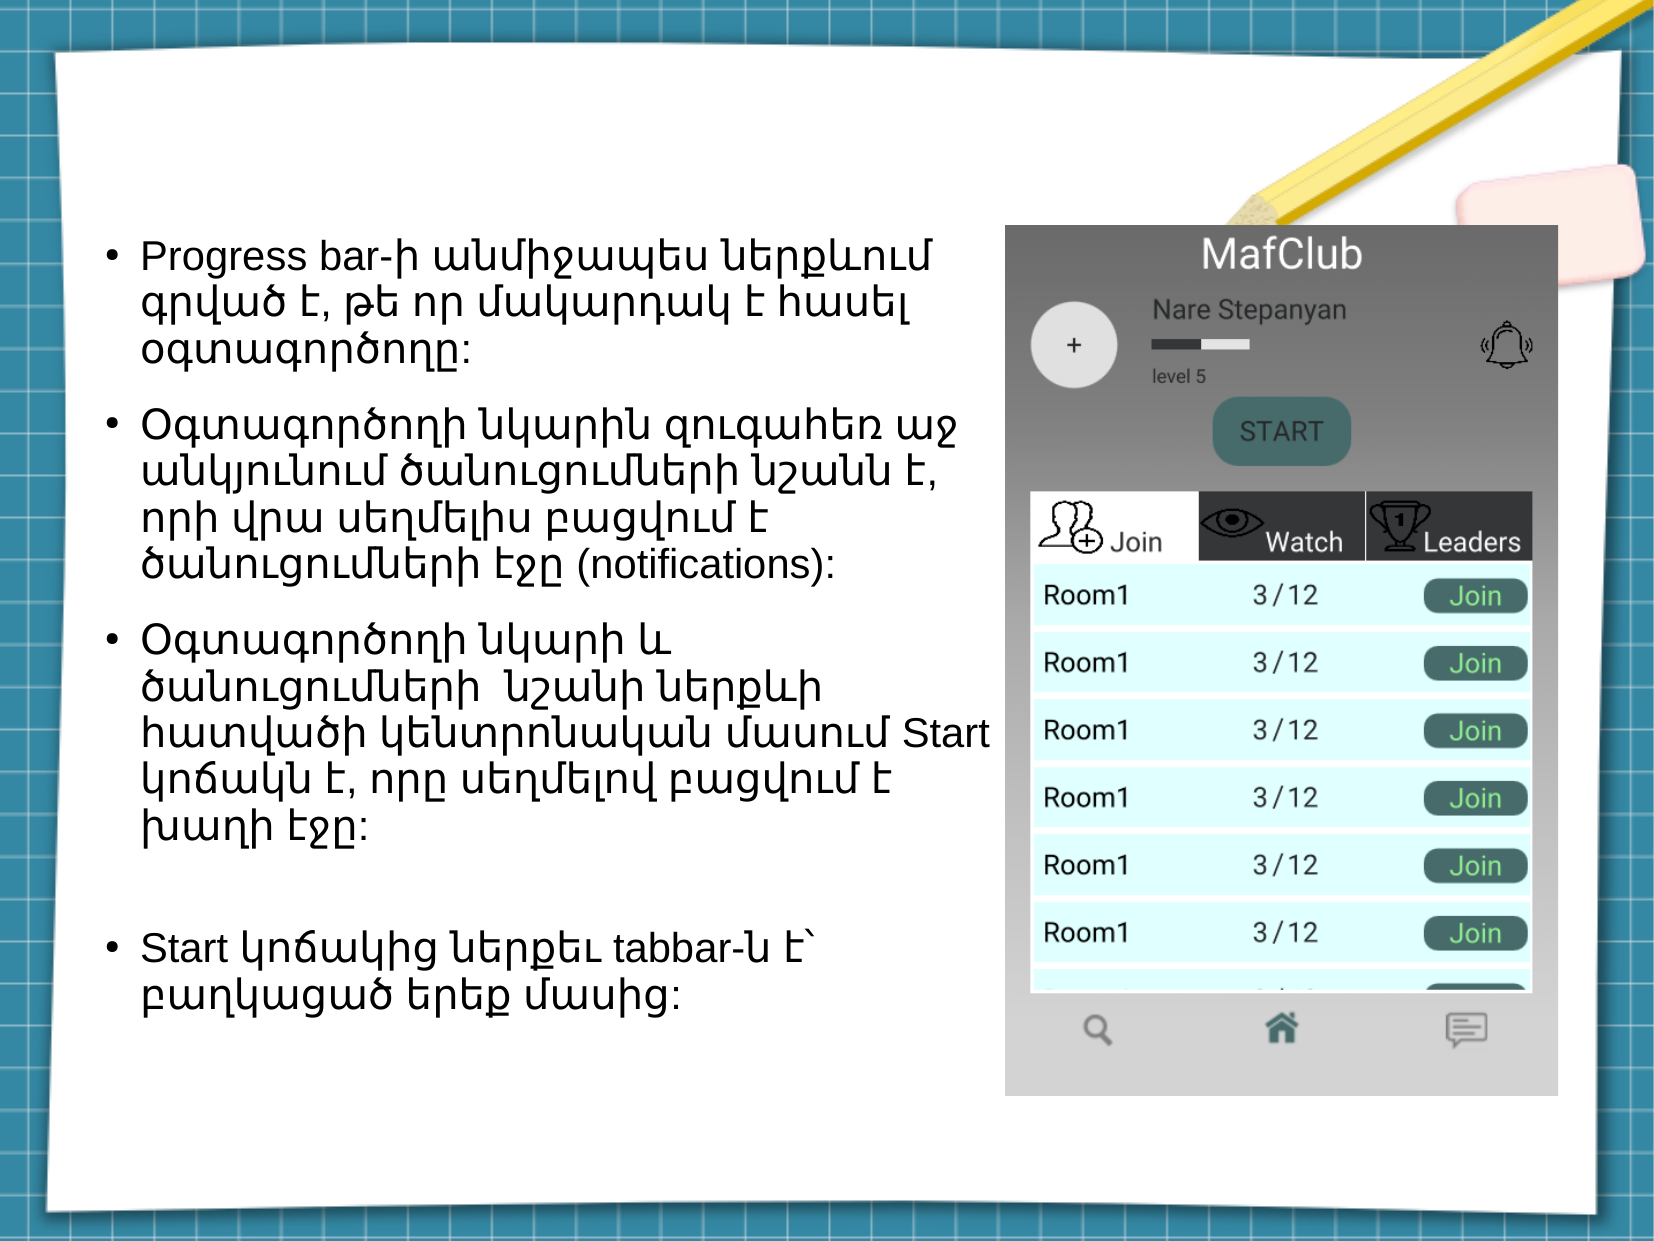

Progress bar-ի անմիջապես ներքևում գրված է, թե որ մակարդակ է հասել օգտագործողը:
Օգտագործողի նկարին զուգահեռ աջ անկյունում ծանուցումների նշանն է, որի վրա սեղմելիս բացվում է ծանուցումների էջը (notifications):
Օգտագործողի նկարի և ծանուցումների նշանի ներքևի հատվածի կենտրոնական մասում Start կոճակն է, որը սեղմելով բացվում է խաղի էջը:
Start կոճակից ներքեւ tabbar-ն է՝ բաղկացած երեք մասից: